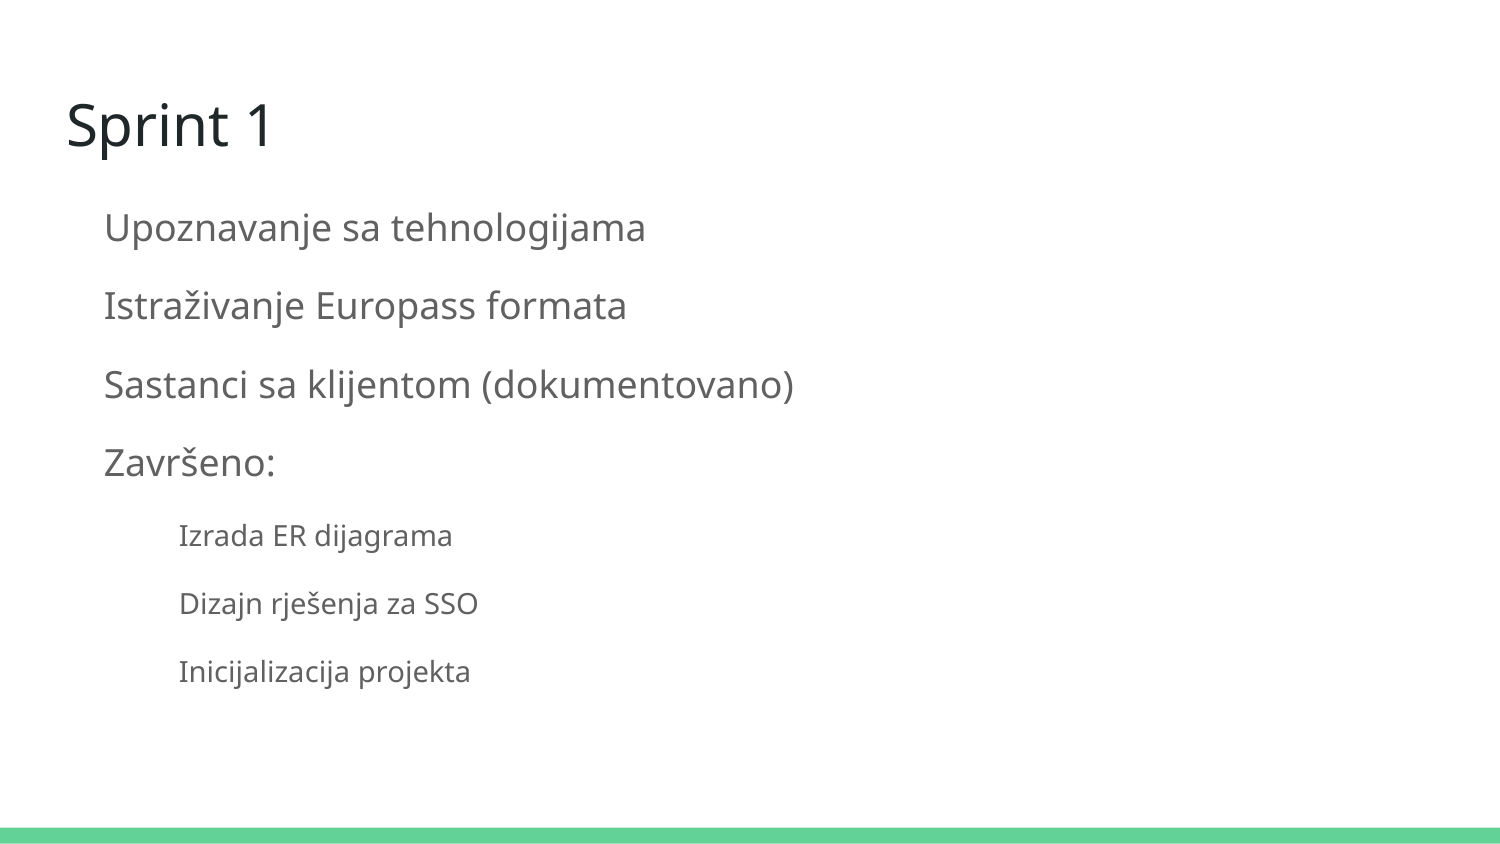

# Sprint 1
Upoznavanje sa tehnologijama
Istraživanje Europass formata
Sastanci sa klijentom (dokumentovano)
Završeno:
Izrada ER dijagrama
Dizajn rješenja za SSO
Inicijalizacija projekta